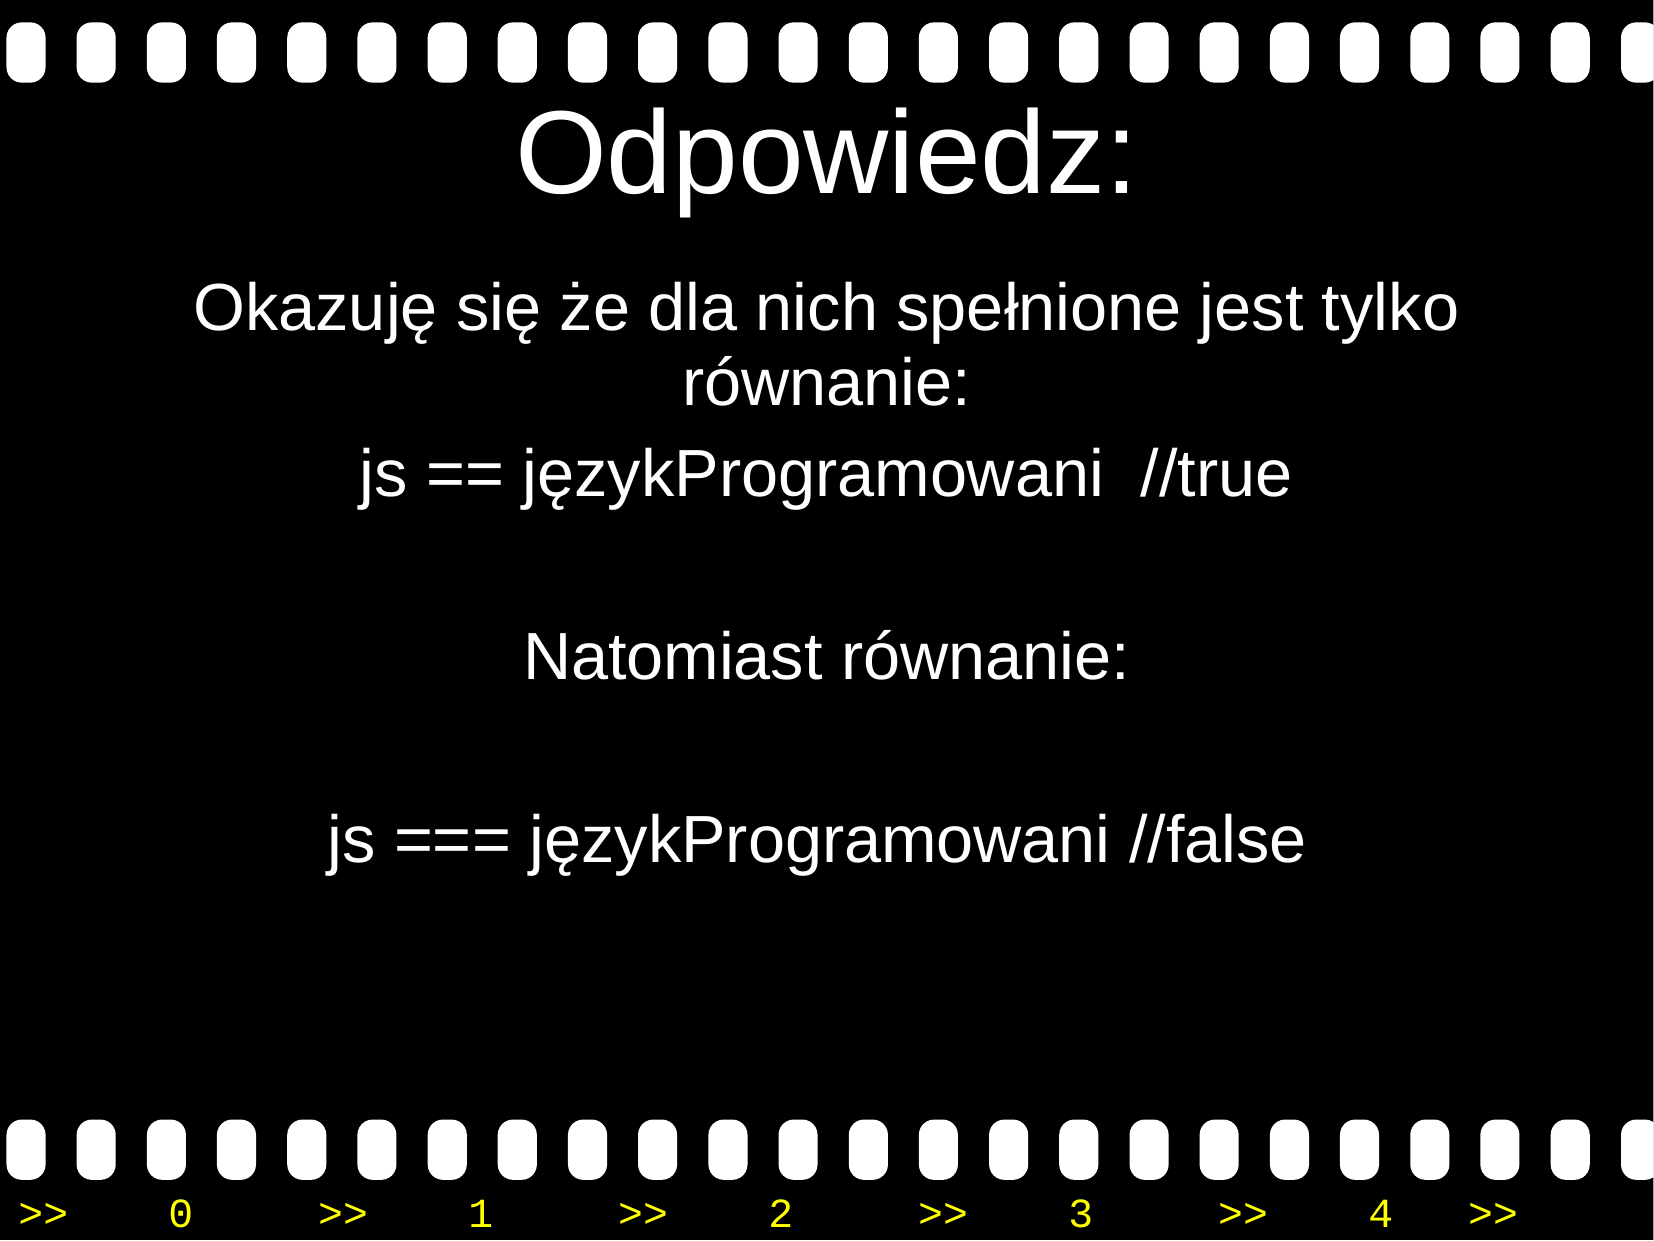

# Odpowiedz:
Okazuję się że dla nich spełnione jest tylko równanie:
js == językProgramowani //true
Natomiast równanie:
js === językProgramowani //false